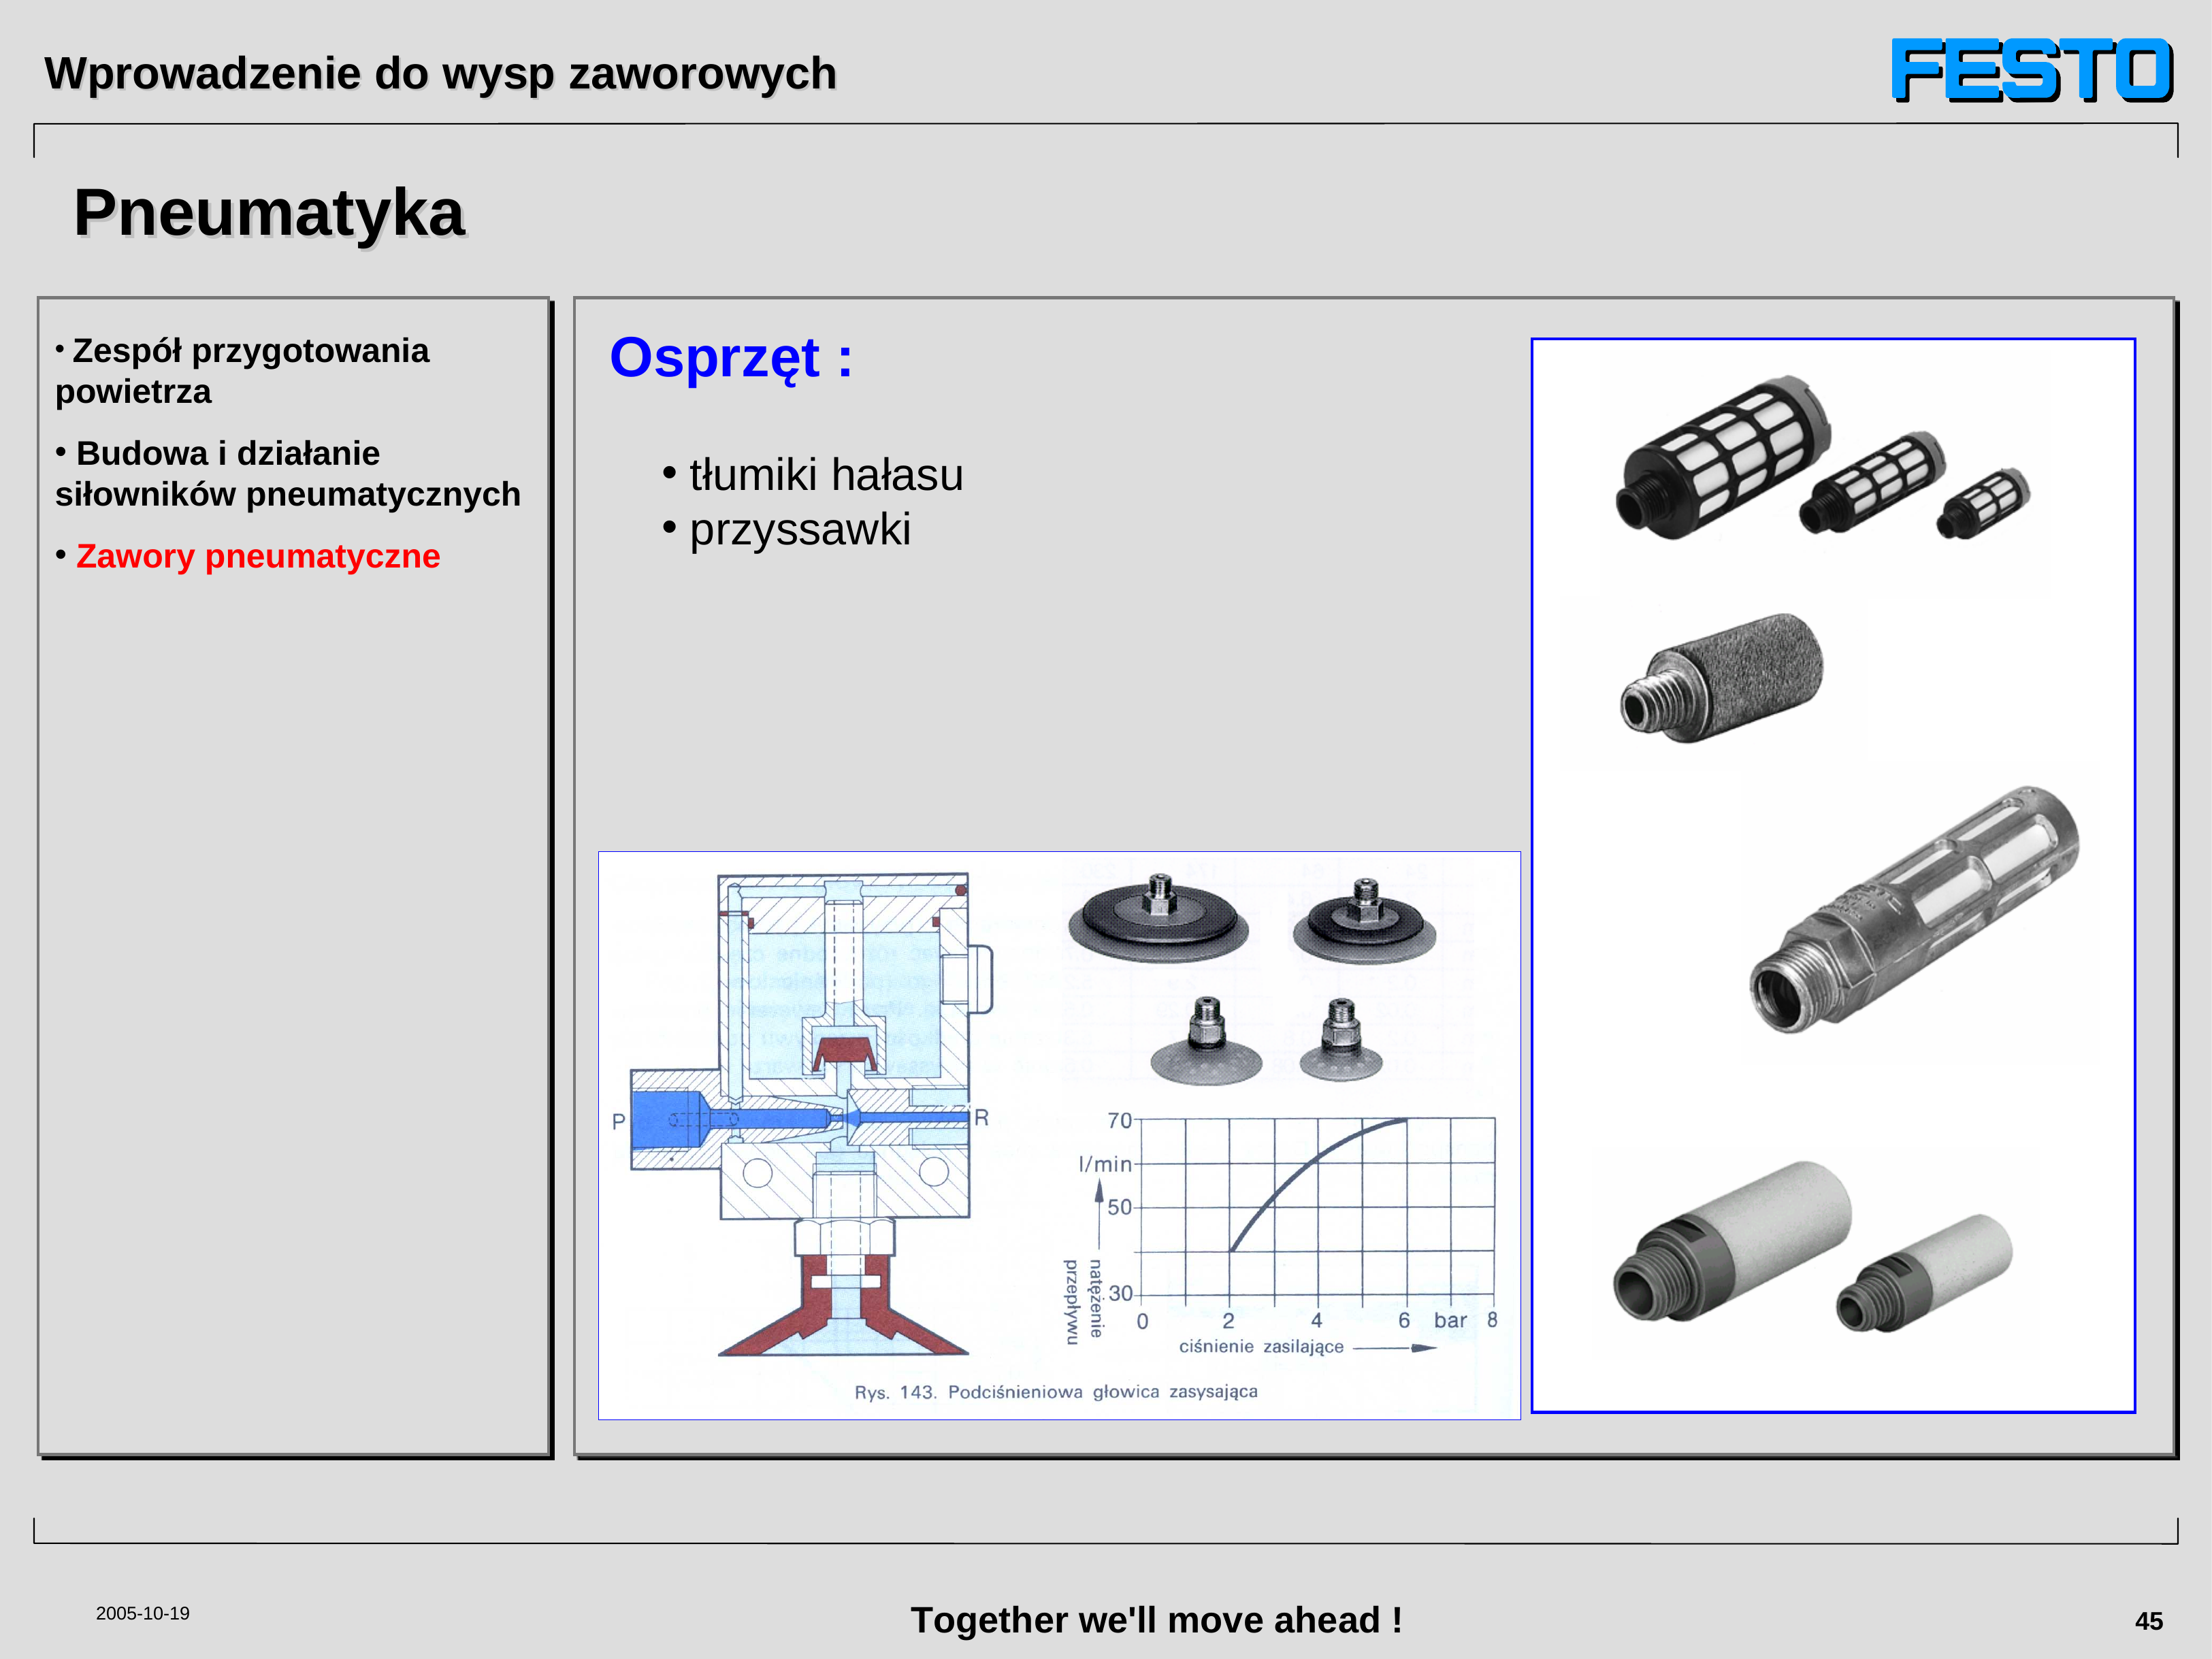

# Pneumatyka
Osprzęt :
 Zespół przygotowania powietrza
 Budowa i działanie siłowników pneumatycznych
 Zawory pneumatyczne
 tłumiki hałasu
 przyssawki
2005-10-19
Together we'll move ahead !